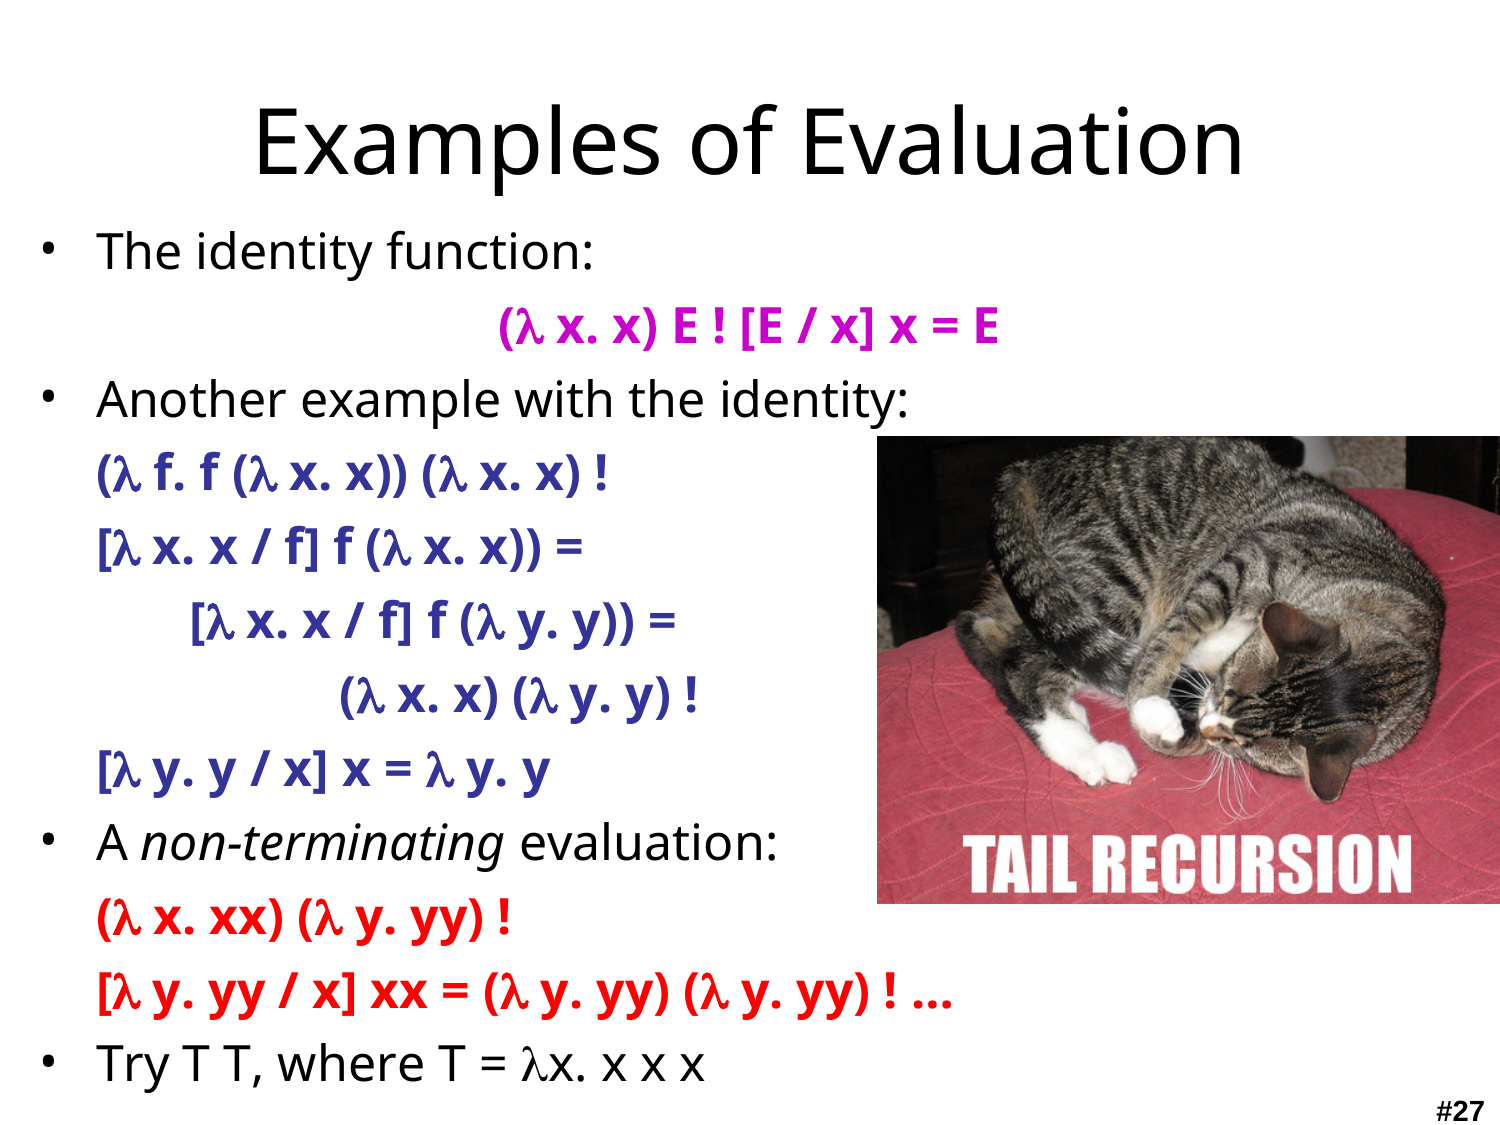

# Examples of Evaluation
The identity function:
( x. x) E ! [E / x] x = E
Another example with the identity:
	( f. f ( x. x)) ( x. x) !
	[ x. x / f] f ( x. x)) =
		[ x. x / f] f ( y. y)) =
			( x. x) ( y. y) !
	[ y. y / x] x =  y. y
A non-terminating evaluation:
	( x. xx) ( y. yy) !
	[ y. yy / x] xx = ( y. yy) ( y. yy) ! …
Try T T, where T = x. x x x
27